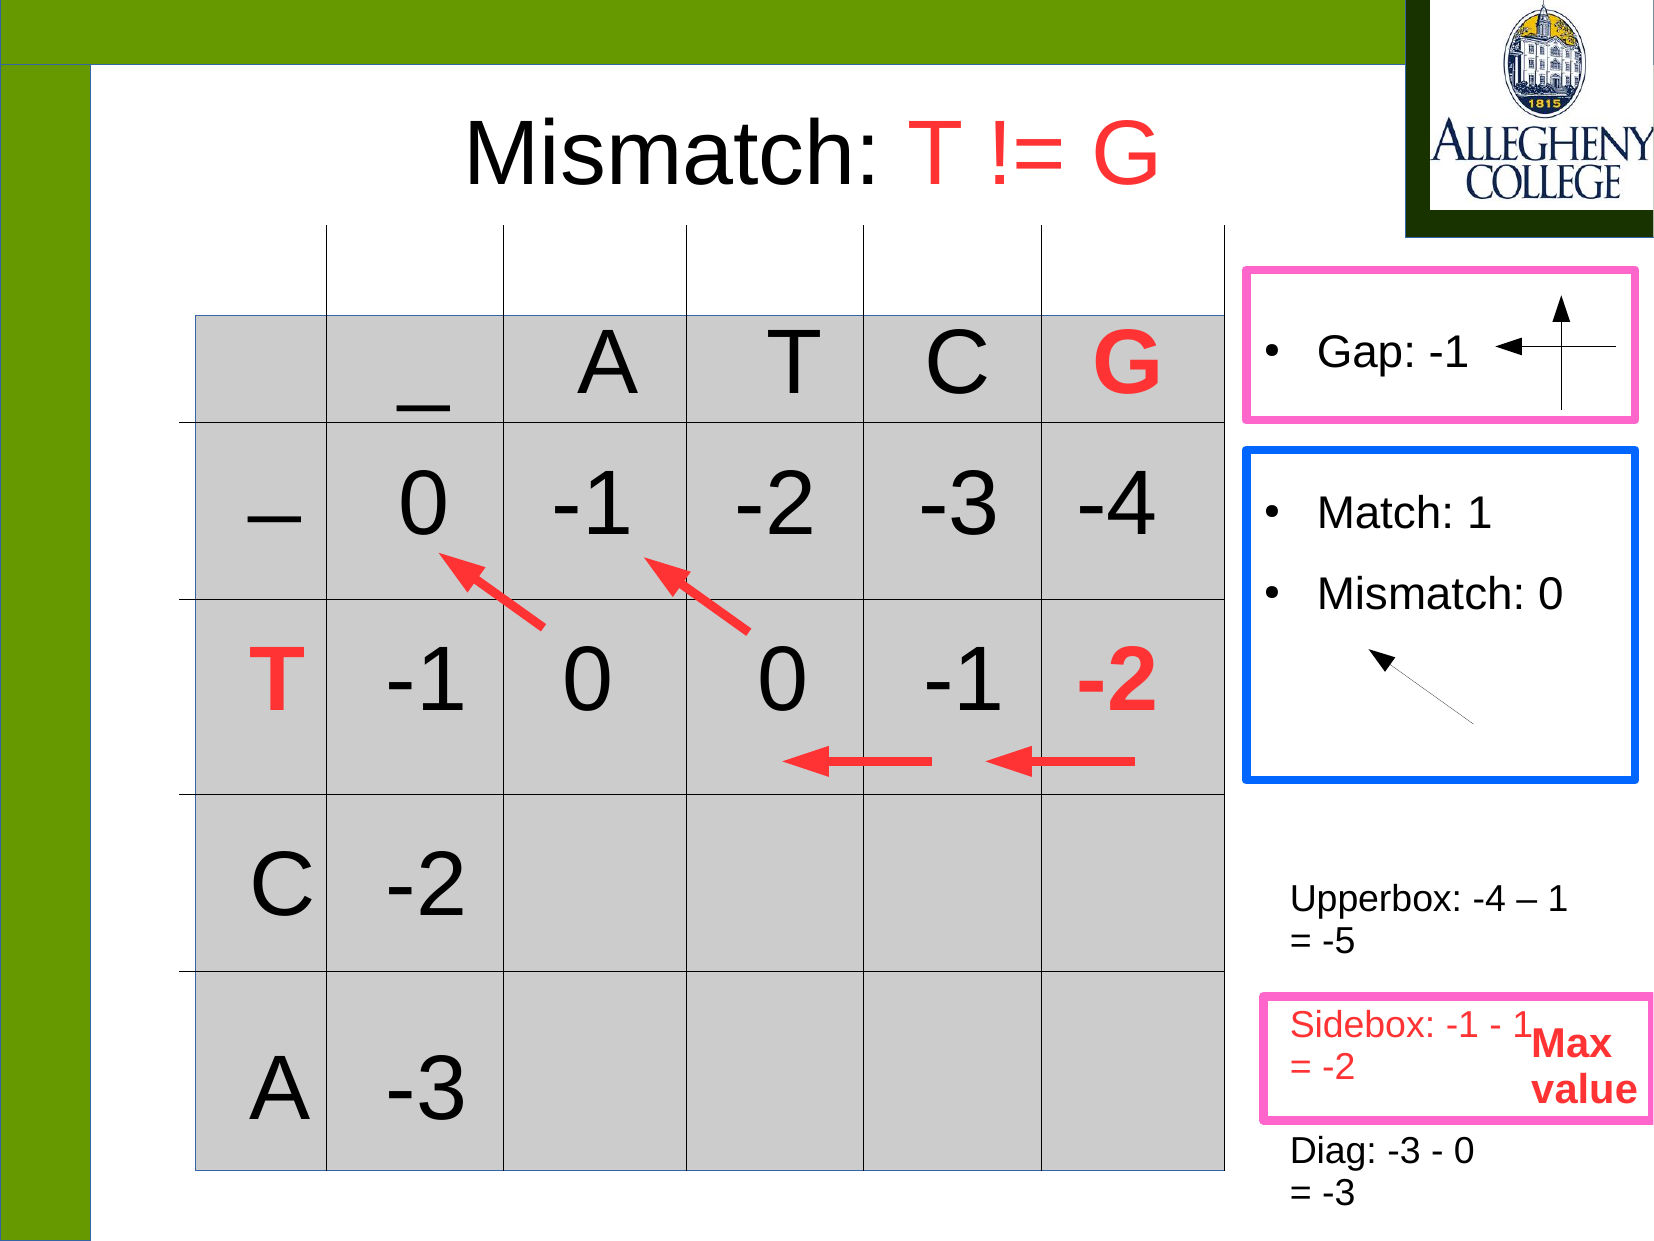

# Mismatch: T != G
 _ A T C G
Gap: -1
Match: 1
Mismatch: 0
_
T
C
A
-1
-2
-3
0
0
-1
-2
 0 -1 -2 -3 -4
Upperbox: -4 – 1 = -5
Sidebox: -1 - 1
= -2
Diag: -3 - 0
= -3
Max
value